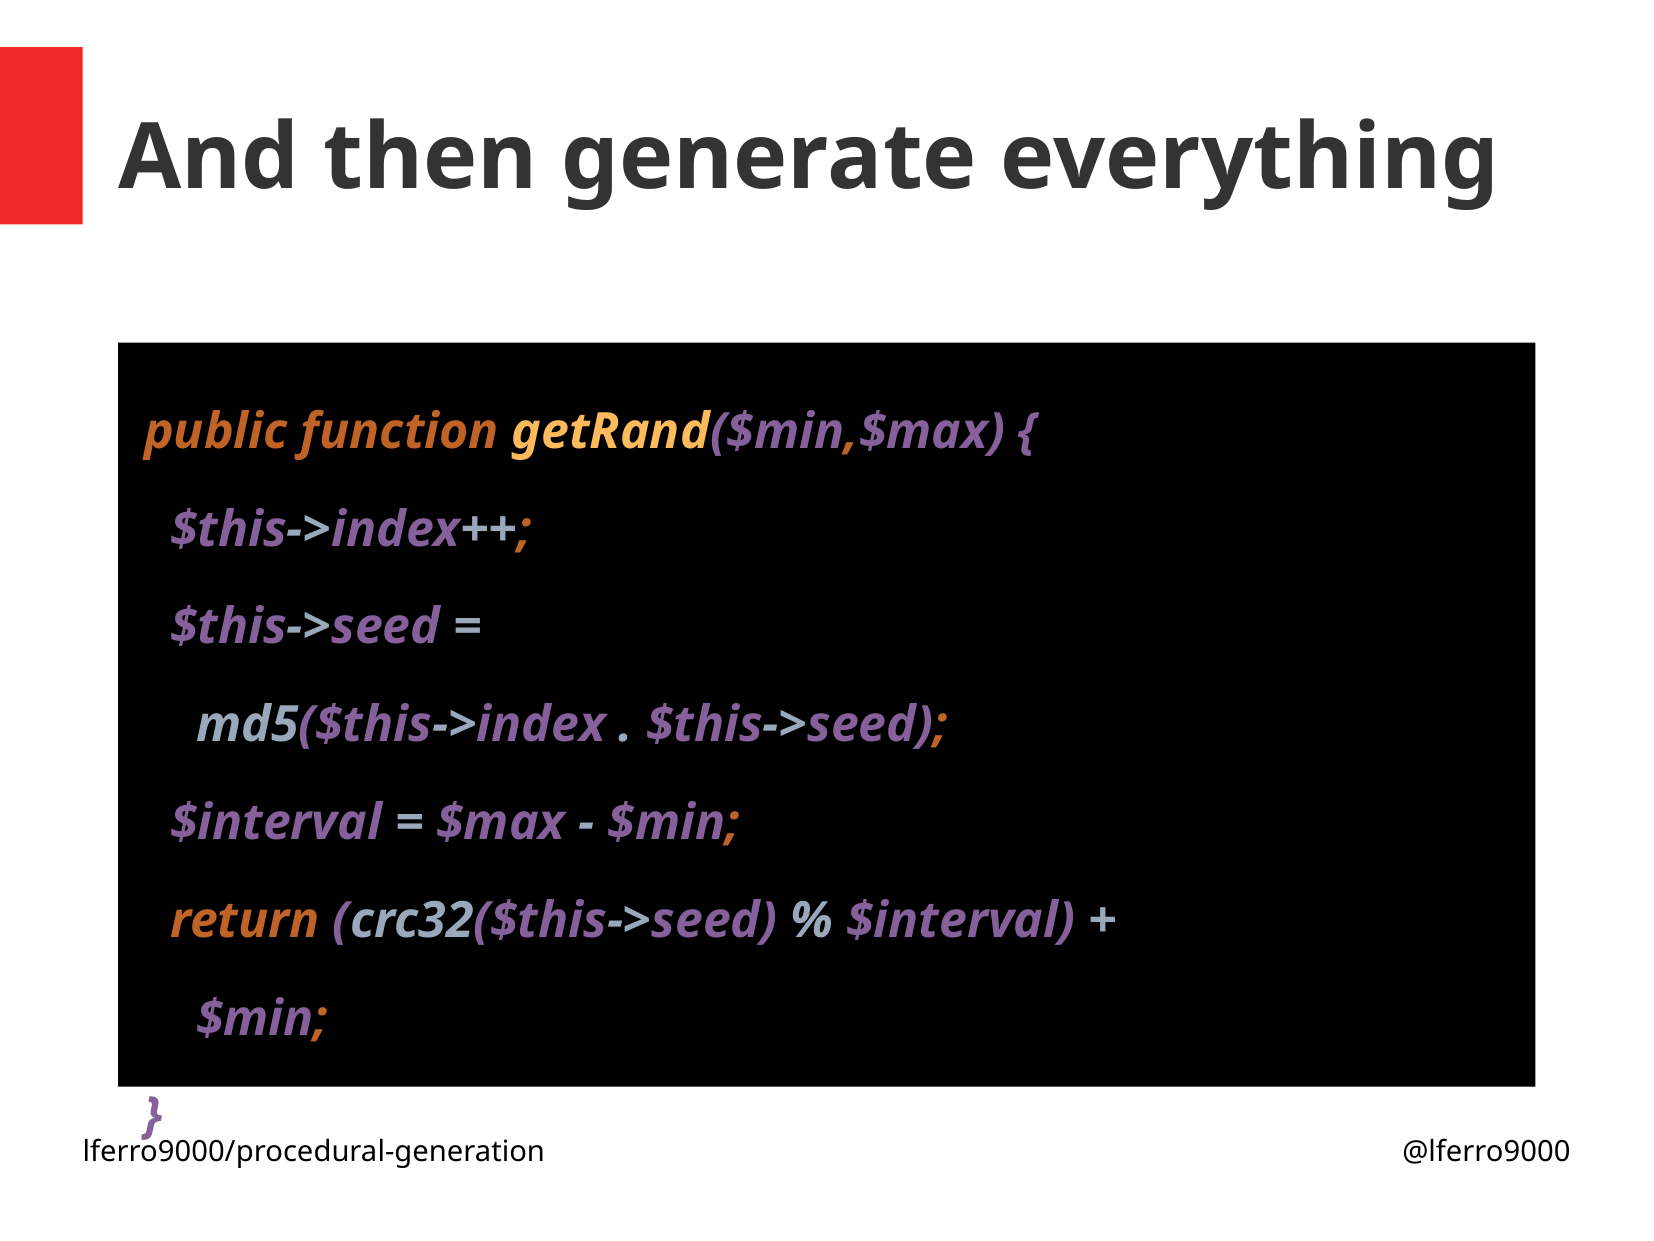

# And then generate everything
 public function getRand($min,$max) {
 $this->index++;
 $this->seed =
 md5($this->index . $this->seed);
 $interval = $max - $min;
 return (crc32($this->seed) % $interval) +
 $min;
 }
11